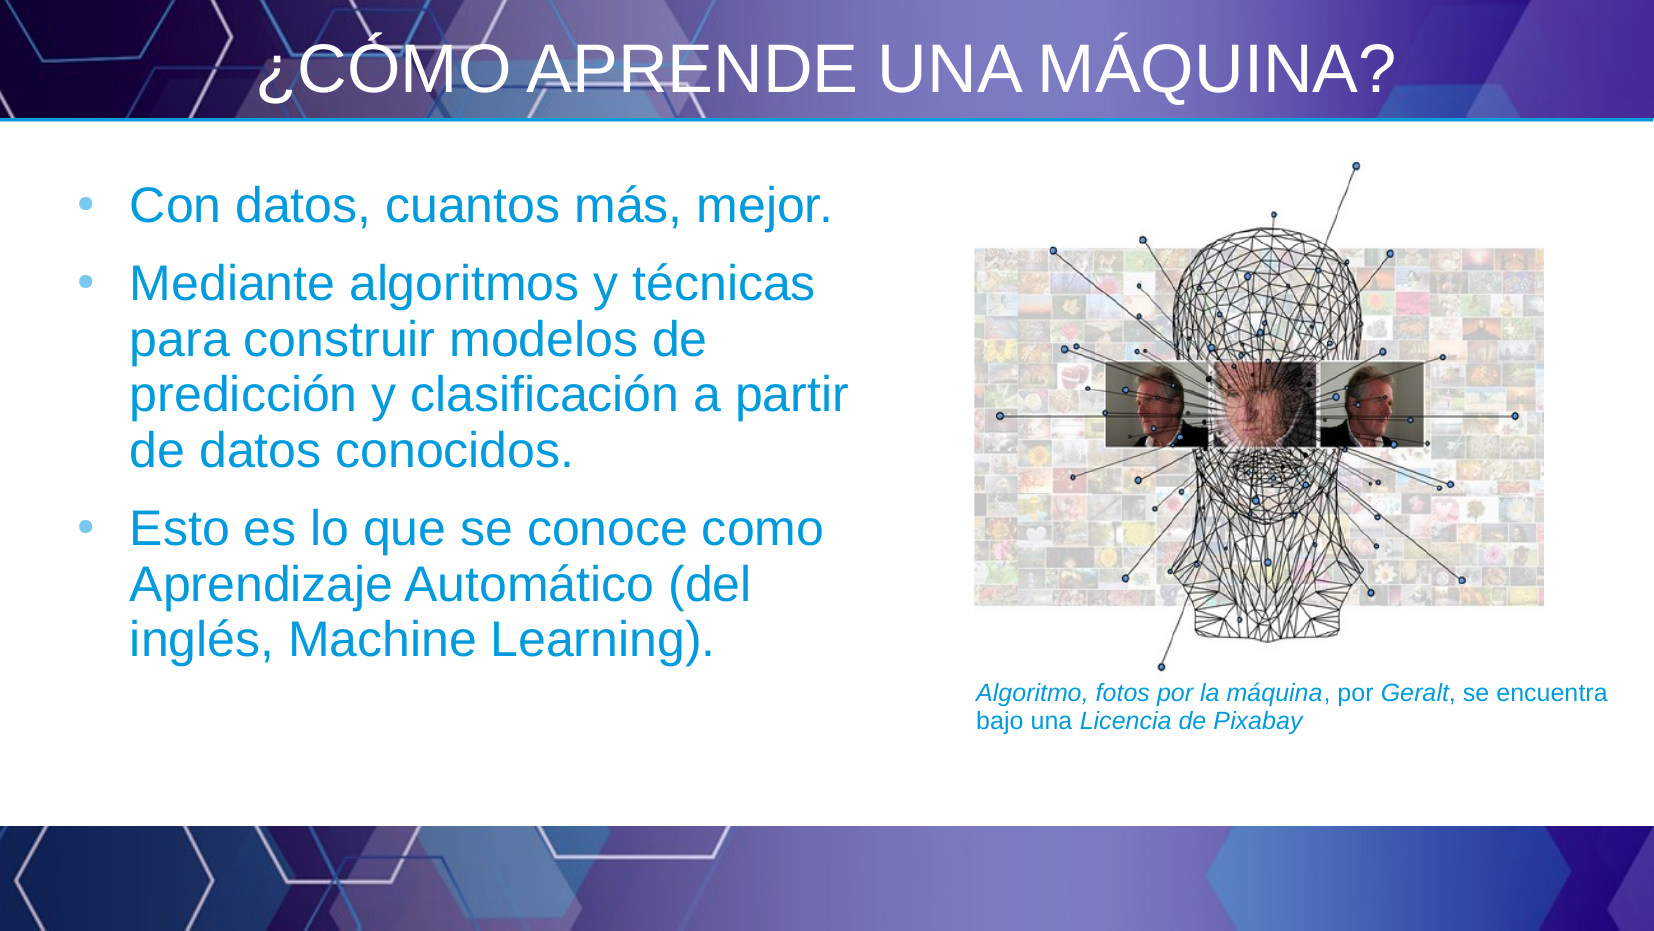

# ¿CÓMO APRENDE UNA MÁQUINA?
Con datos, cuantos más, mejor.
Mediante algoritmos y técnicas para construir modelos de predicción y clasificación a partir de datos conocidos.
Esto es lo que se conoce como Aprendizaje Automático (del inglés, Machine Learning).
Algoritmo, fotos por la máquina, por Geralt, se encuentra bajo una Licencia de Pixabay
3